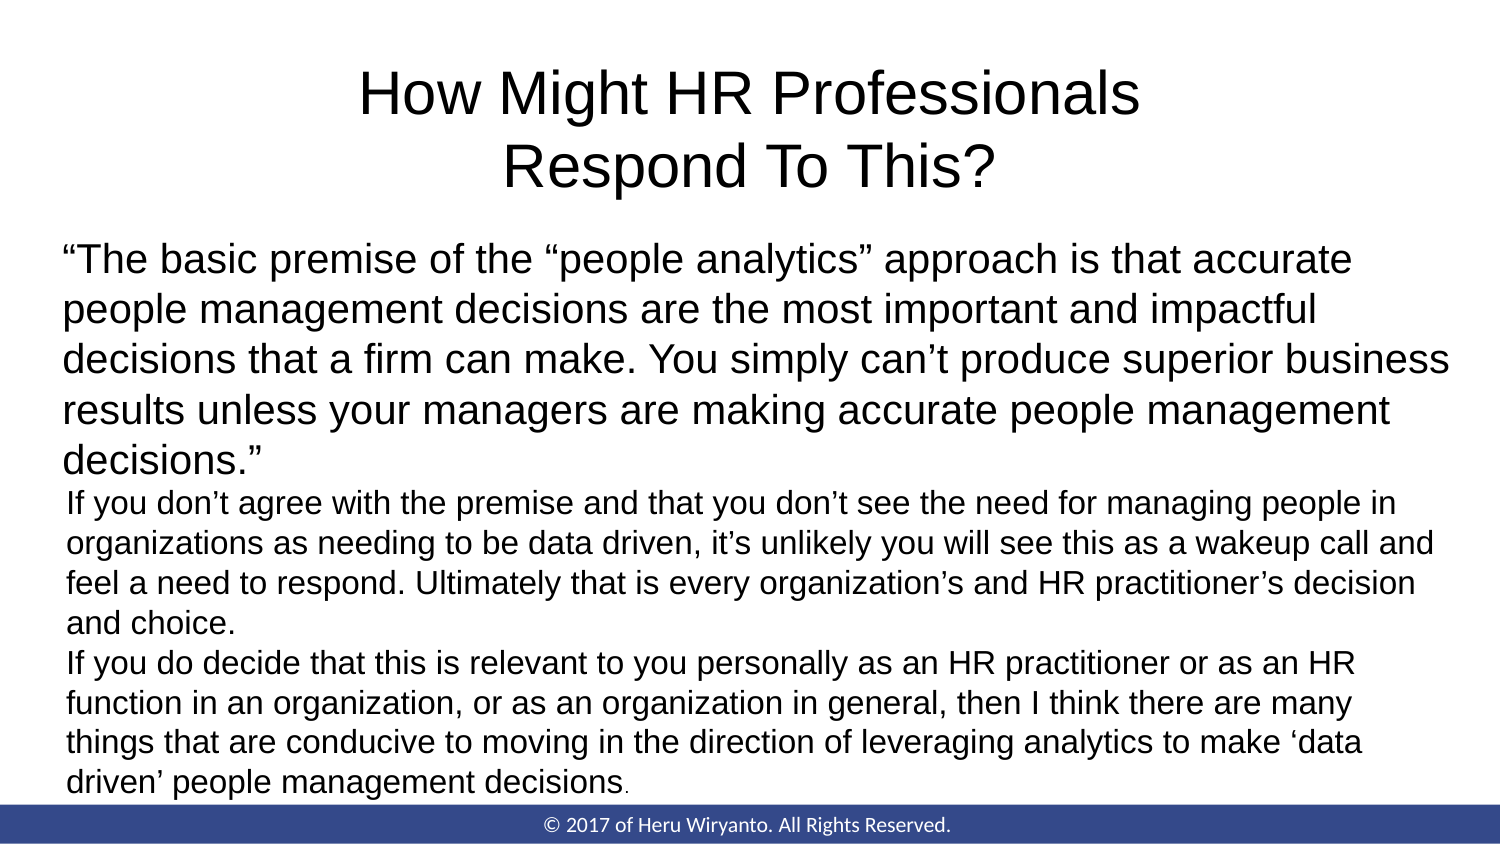

# How Might HR Professionals Respond To This?
“The basic premise of the “people analytics” approach is that accurate people management decisions are the most important and impactful decisions that a firm can make. You simply can’t produce superior business results unless your managers are making accurate people management decisions.”
If you don’t agree with the premise and that you don’t see the need for managing people in organizations as needing to be data driven, it’s unlikely you will see this as a wakeup call and feel a need to respond. Ultimately that is every organization’s and HR practitioner’s decision and choice.
If you do decide that this is relevant to you personally as an HR practitioner or as an HR function in an organization, or as an organization in general, then I think there are many things that are conducive to moving in the direction of leveraging analytics to make ‘data driven’ people management decisions.